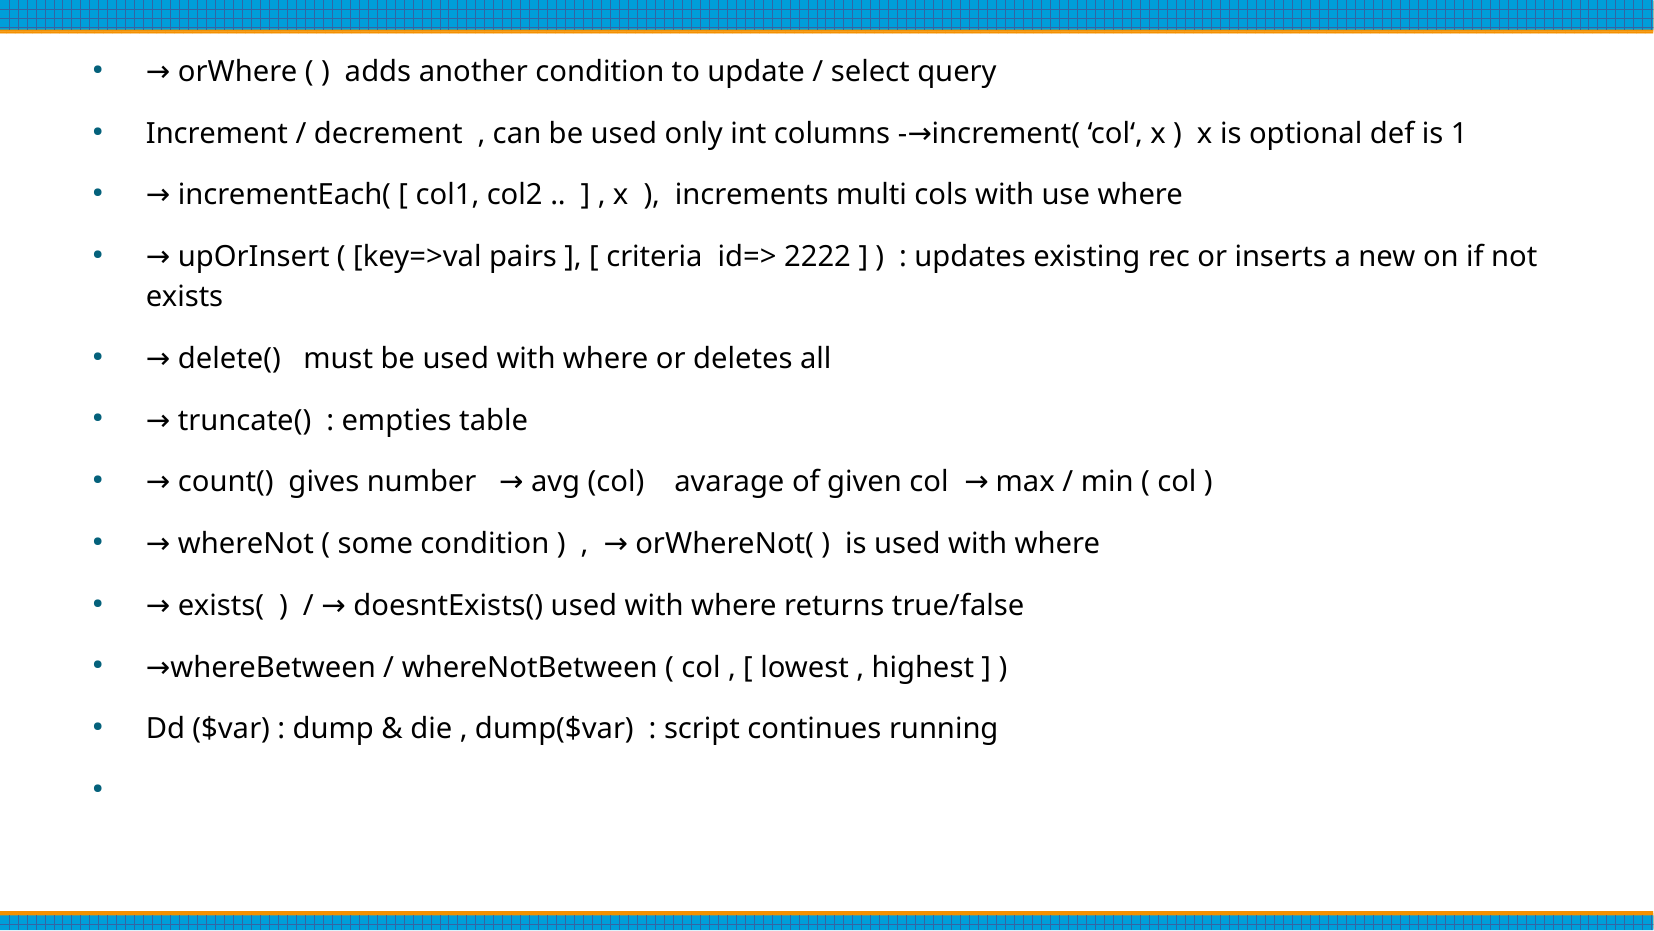

# → orWhere ( ) adds another condition to update / select query
Increment / decrement , can be used only int columns -→increment( ‘col‘, x ) x is optional def is 1
→ incrementEach( [ col1, col2 .. ] , x ), increments multi cols with use where
→ upOrInsert ( [key=>val pairs ], [ criteria id=> 2222 ] ) : updates existing rec or inserts a new on if not exists
→ delete() must be used with where or deletes all
→ truncate() : empties table
→ count() gives number → avg (col) avarage of given col → max / min ( col )
→ whereNot ( some condition ) , → orWhereNot( ) is used with where
→ exists( ) / → doesntExists() used with where returns true/false
→whereBetween / whereNotBetween ( col , [ lowest , highest ] )
Dd ($var) : dump & die , dump($var) : script continues running